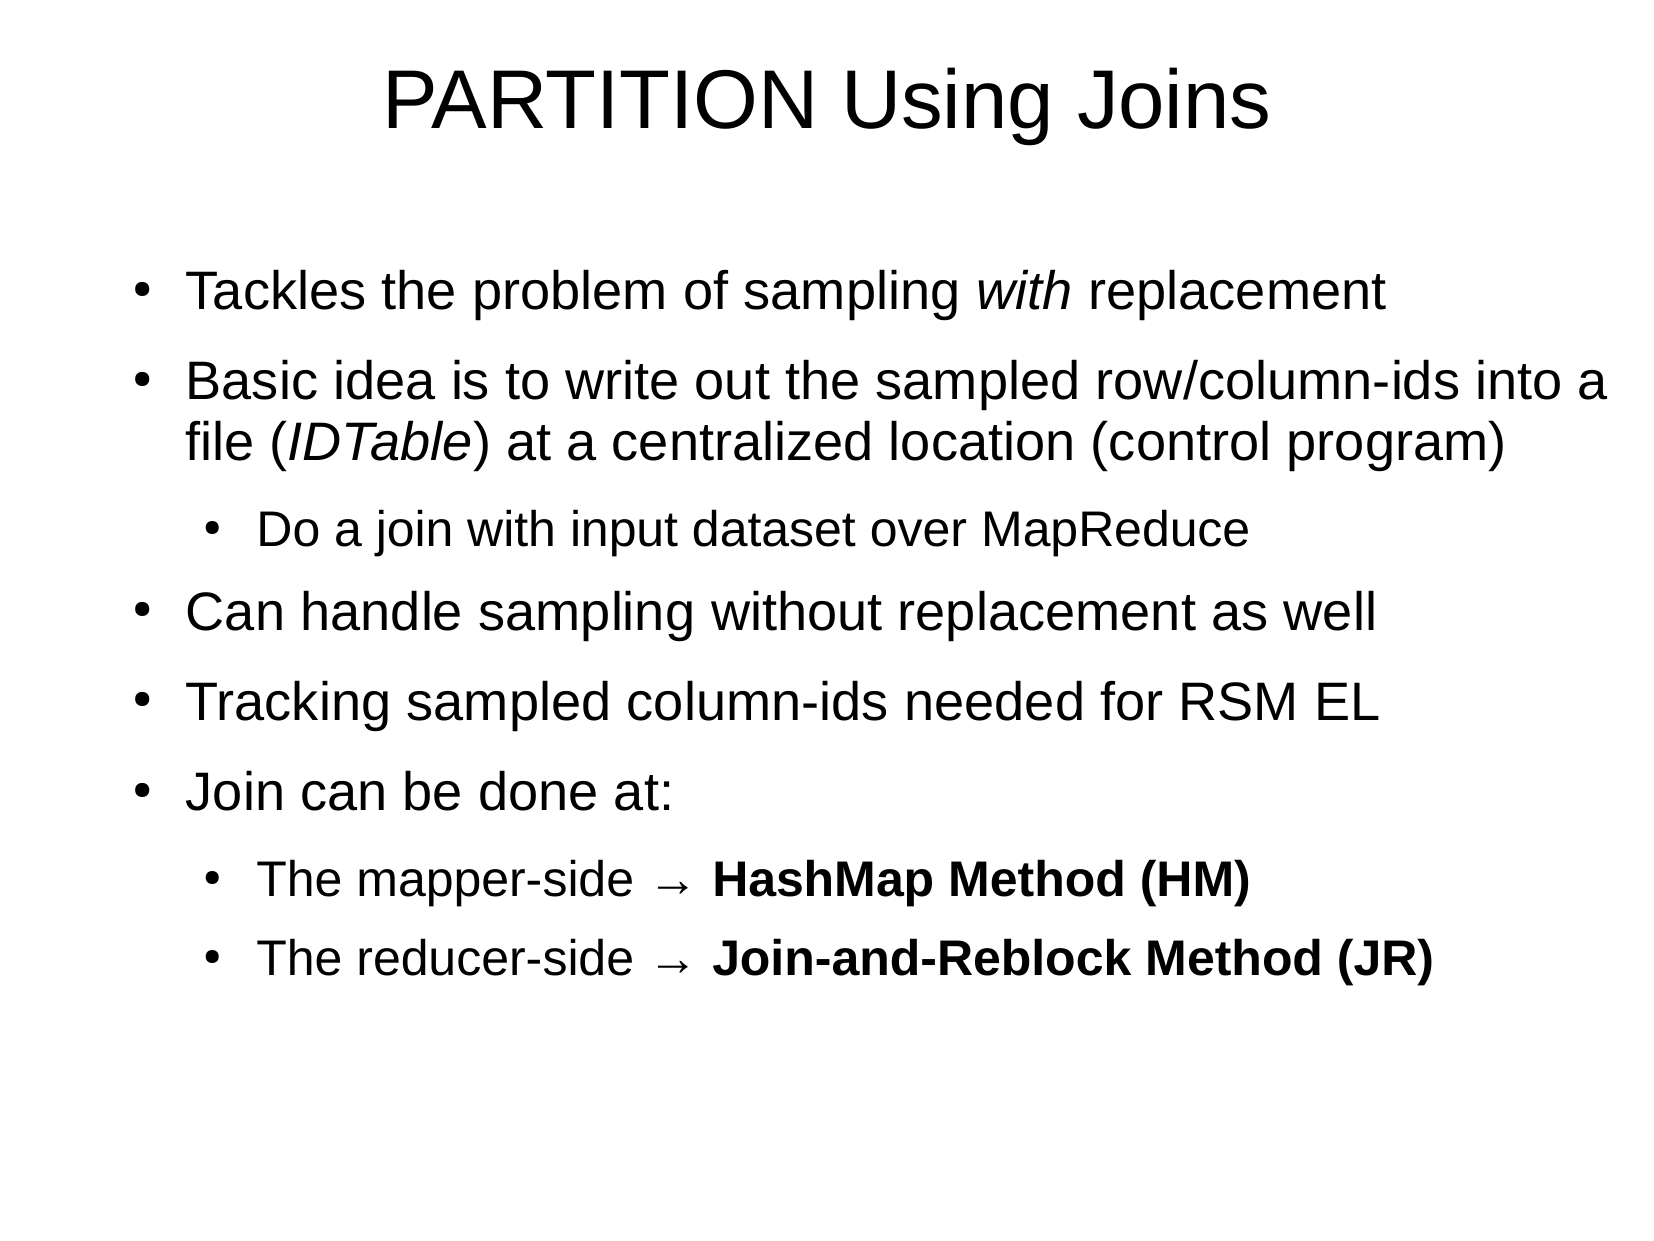

# PARTITION Using Joins
Tackles the problem of sampling with replacement
Basic idea is to write out the sampled row/column-ids into a file (IDTable) at a centralized location (control program)
Do a join with input dataset over MapReduce
Can handle sampling without replacement as well
Tracking sampled column-ids needed for RSM EL
Join can be done at:
The mapper-side → HashMap Method (HM)
The reducer-side → Join-and-Reblock Method (JR)